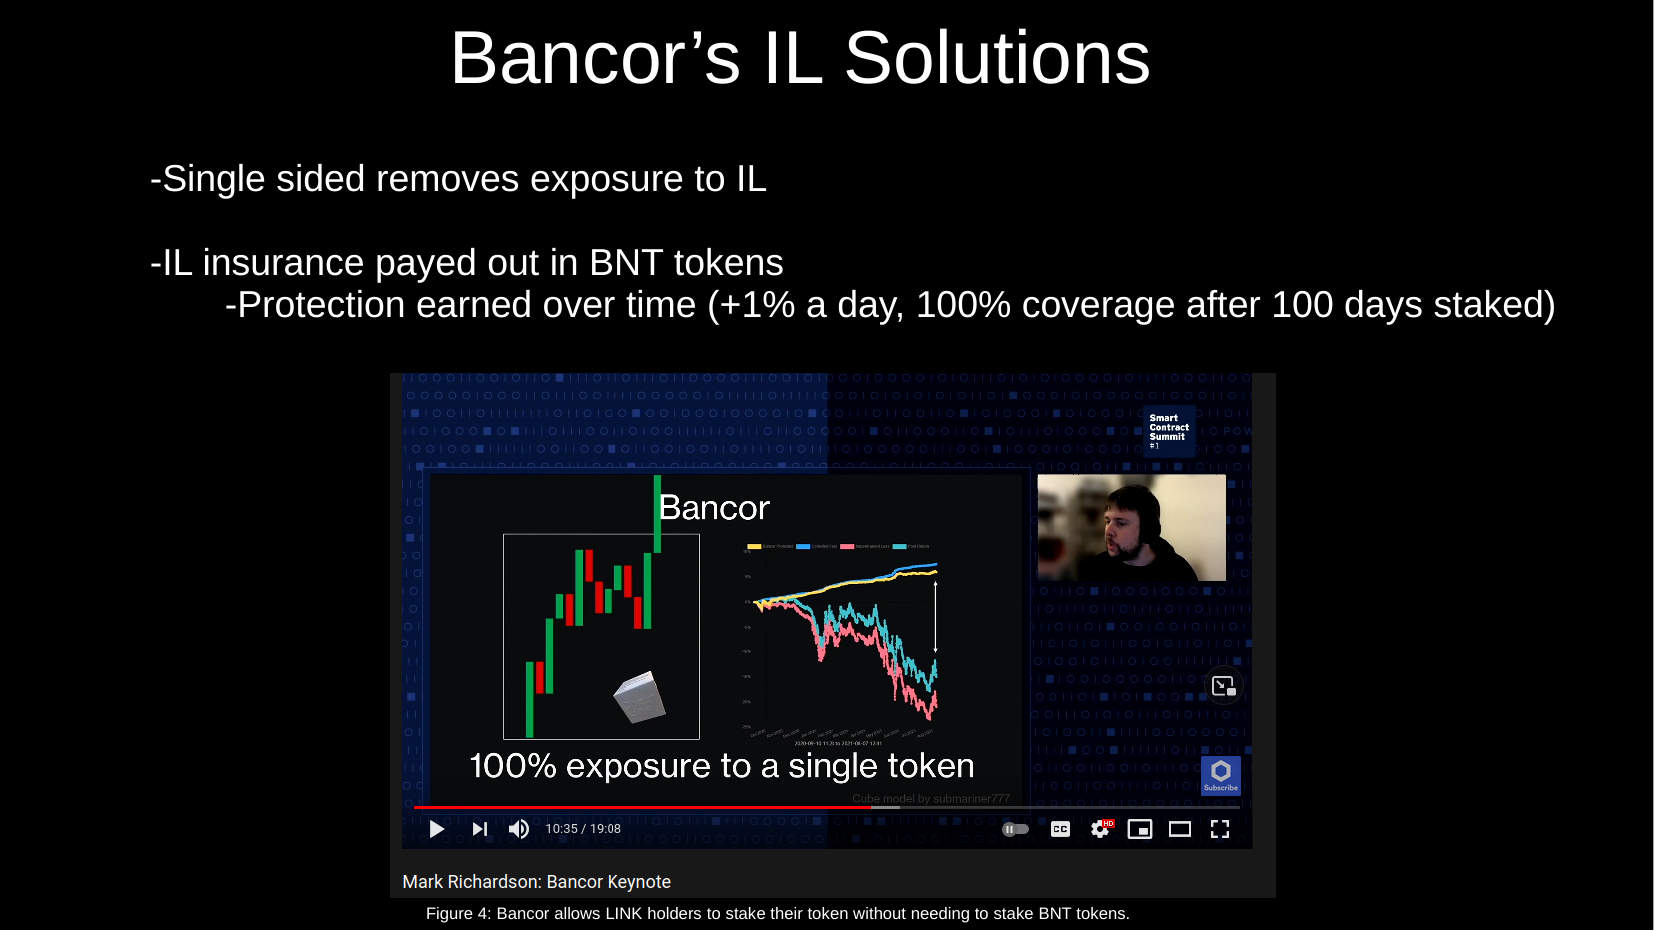

-”
		-Single sided removes exposure to IL
		-IL insurance payed out in BNT tokens
			-Protection earned over time (+1% a day, 100% coverage after 100 days staked)
# Bancor’s IL Solutions
Figure 4: Bancor allows LINK holders to stake their token without needing to stake BNT tokens.